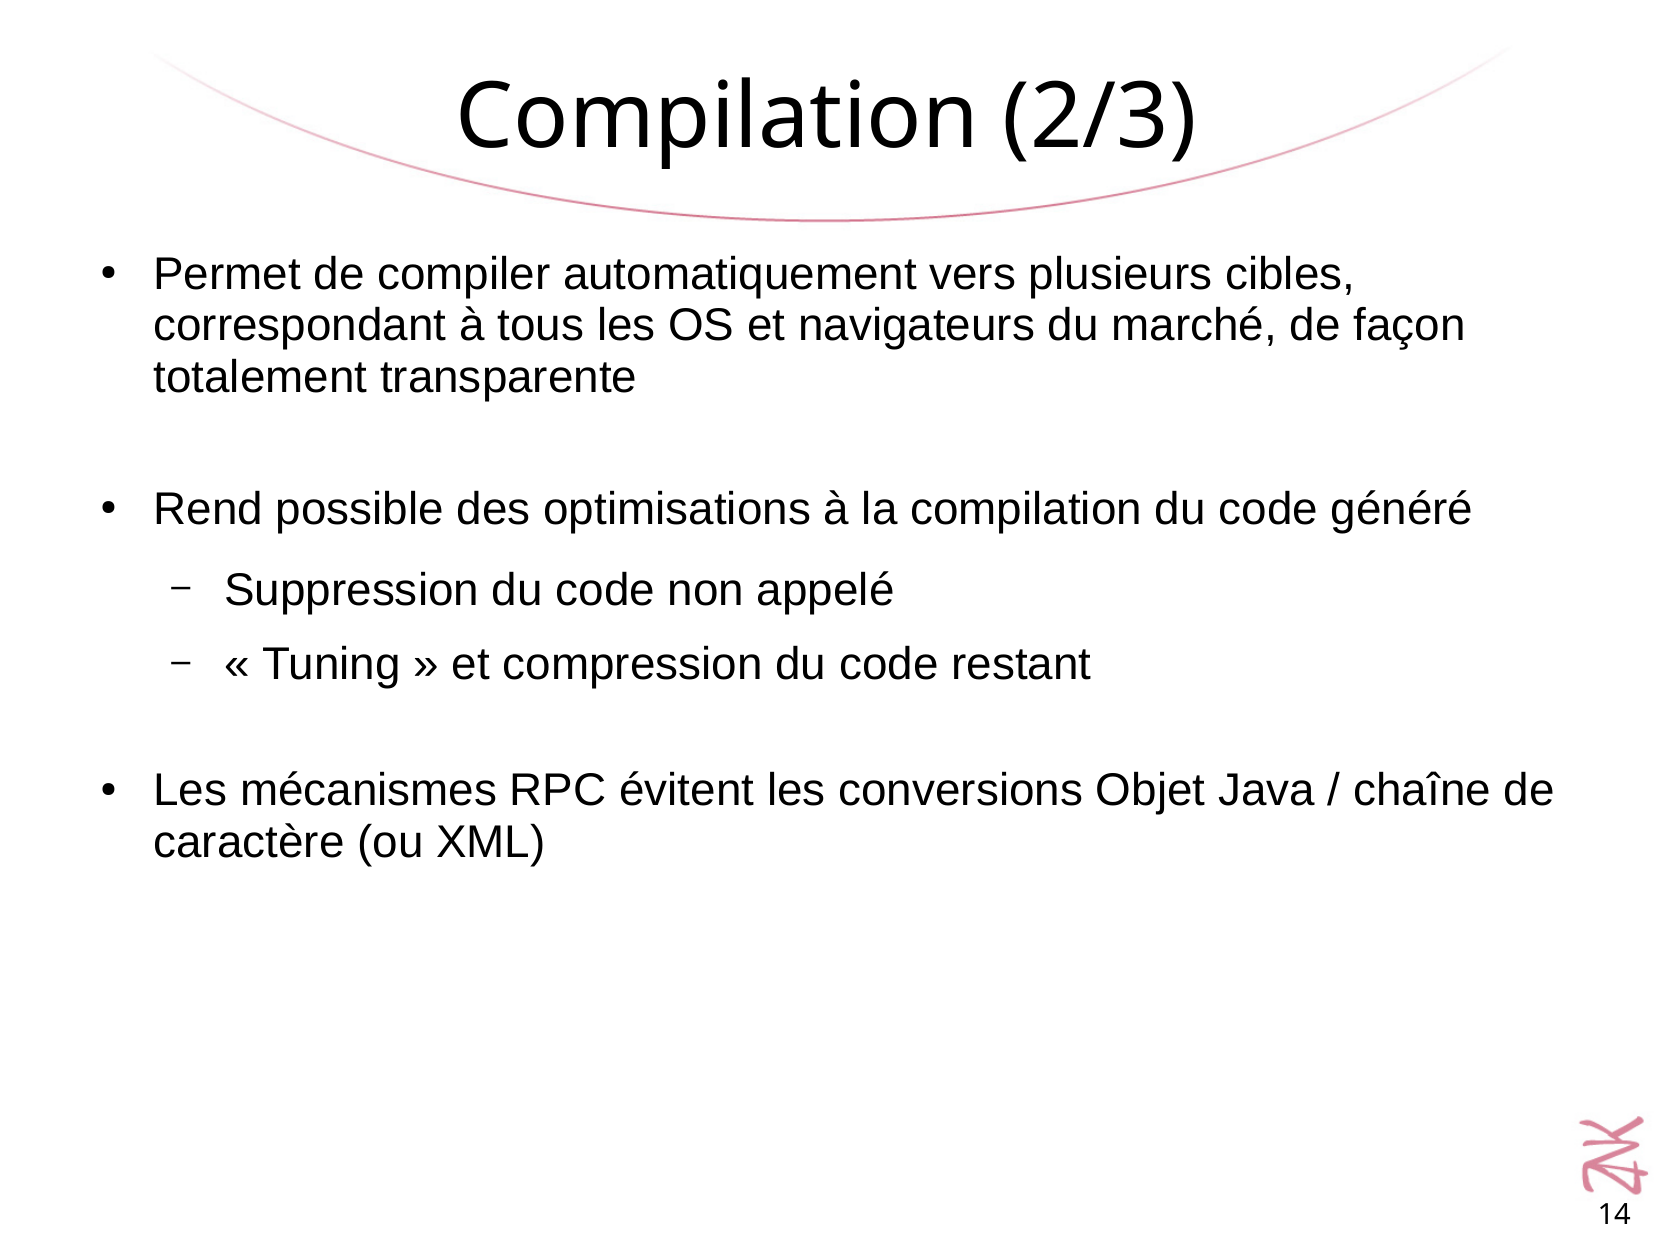

# Compilation (2/3)
Permet de compiler automatiquement vers plusieurs cibles, correspondant à tous les OS et navigateurs du marché, de façon totalement transparente
Rend possible des optimisations à la compilation du code généré
Suppression du code non appelé
« Tuning » et compression du code restant
Les mécanismes RPC évitent les conversions Objet Java / chaîne de caractère (ou XML)
14